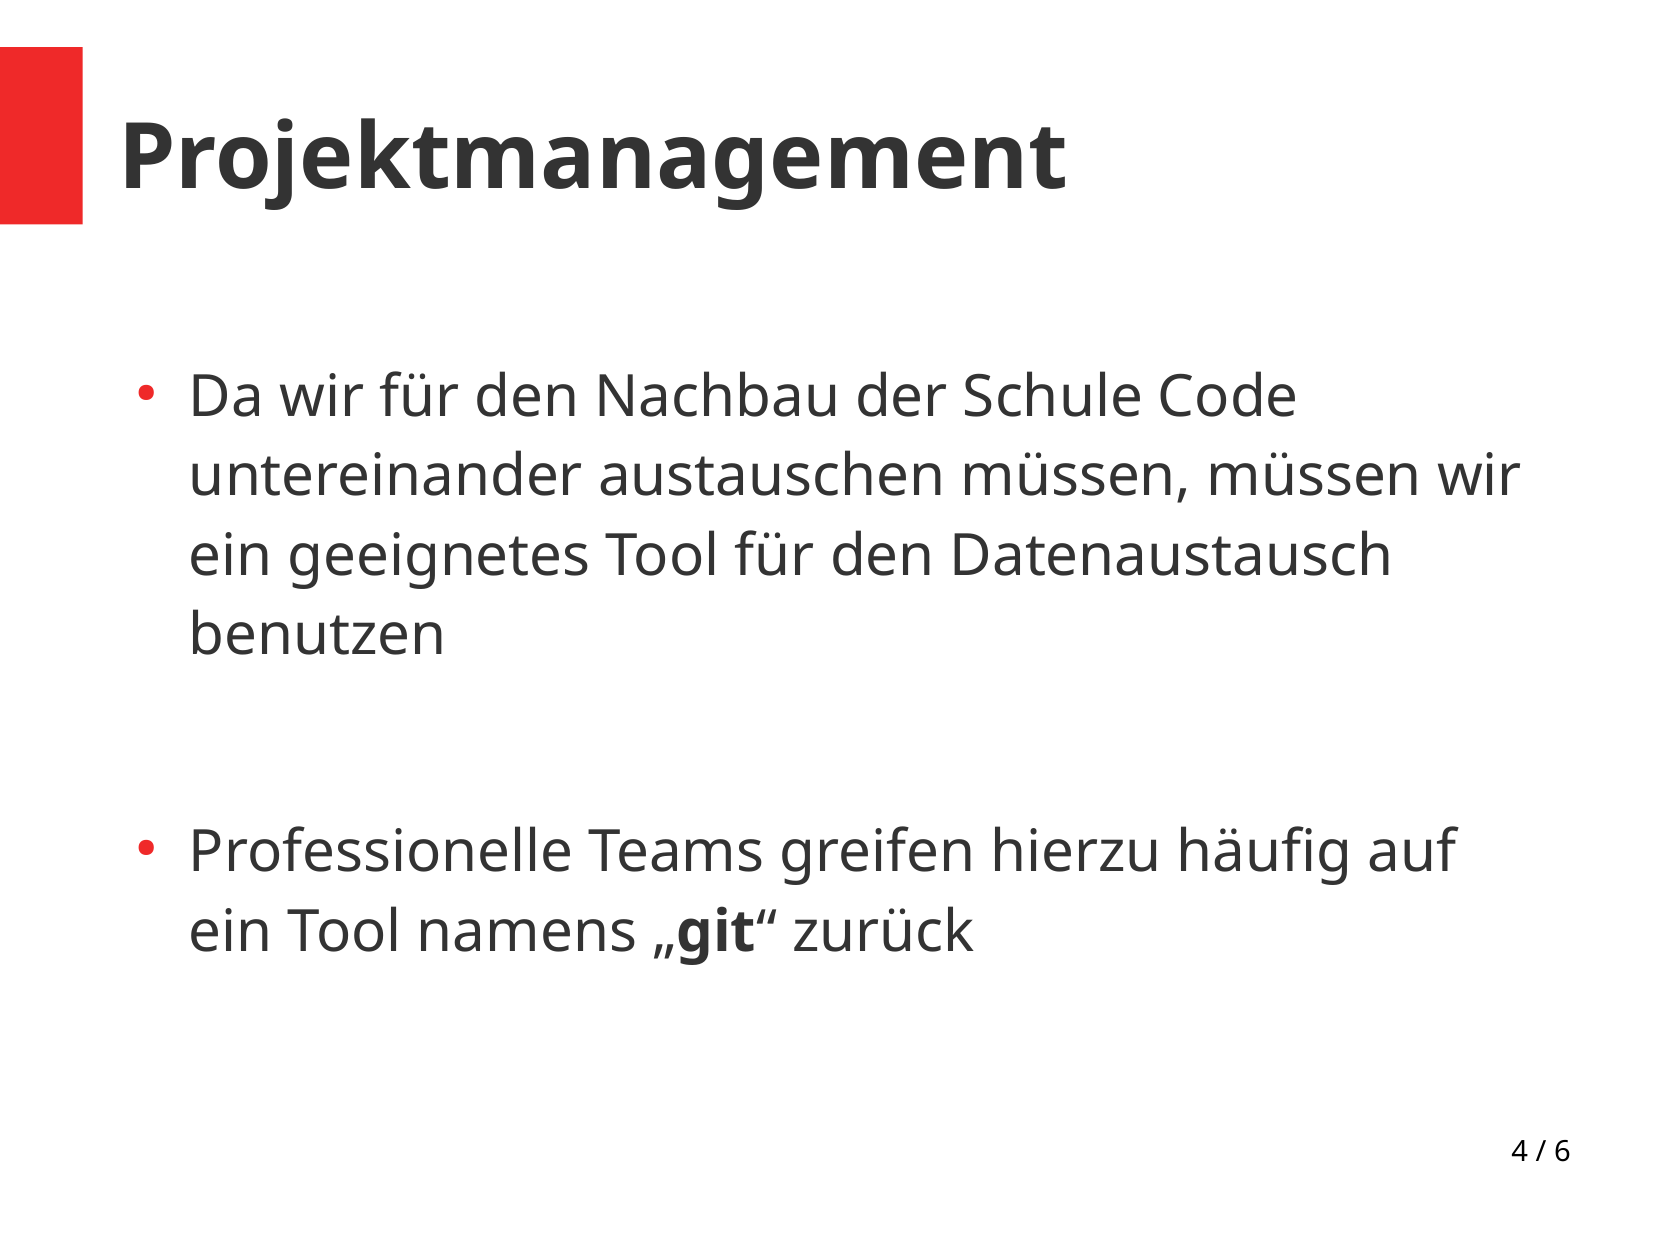

# Projektmanagement
Da wir für den Nachbau der Schule Code untereinander austauschen müssen, müssen wir ein geeignetes Tool für den Datenaustausch benutzen
Professionelle Teams greifen hierzu häufig auf ein Tool namens „git“ zurück
4